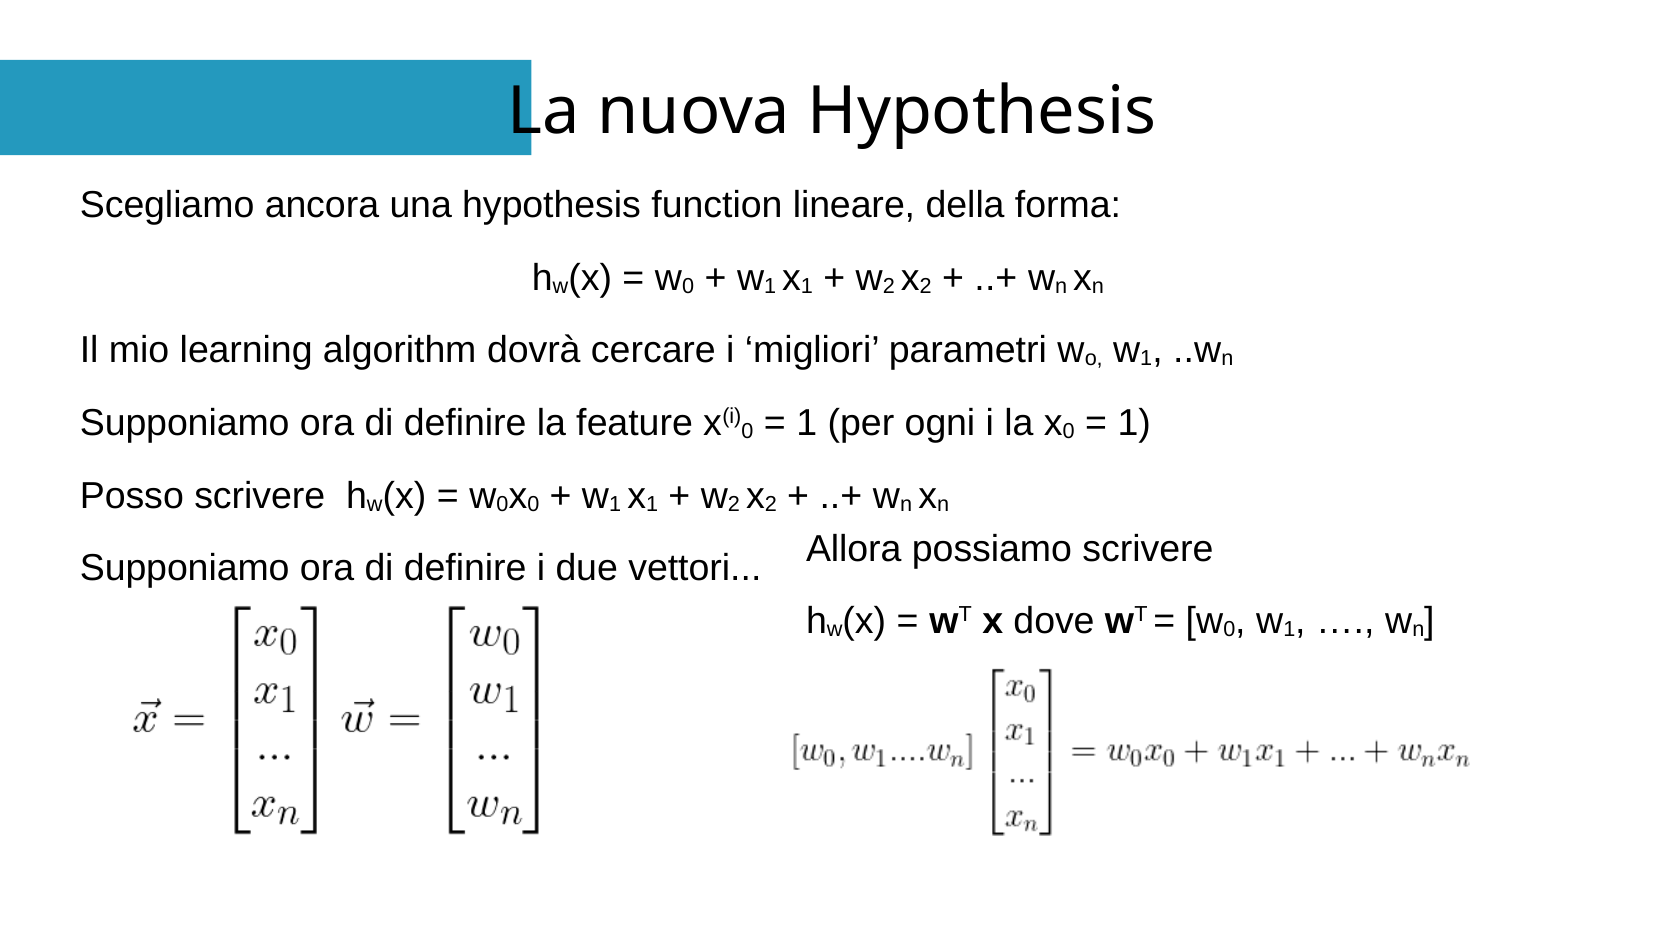

# La nuova Hypothesis
Scegliamo ancora una hypothesis function lineare, della forma:
hw(x) = w0 + w1 x1 + w2 x2 + ..+ wn xn
Il mio learning algorithm dovrà cercare i ‘migliori’ parametri wo, w1, ..wn
Supponiamo ora di definire la feature x(i)0 = 1 (per ogni i la x0 = 1)
Posso scrivere hw(x) = w0x0 + w1 x1 + w2 x2 + ..+ wn xn
Supponiamo ora di definire i due vettori...
Allora possiamo scrivere
hw(x) = wT x dove wT = [w0, w1, …., wn]